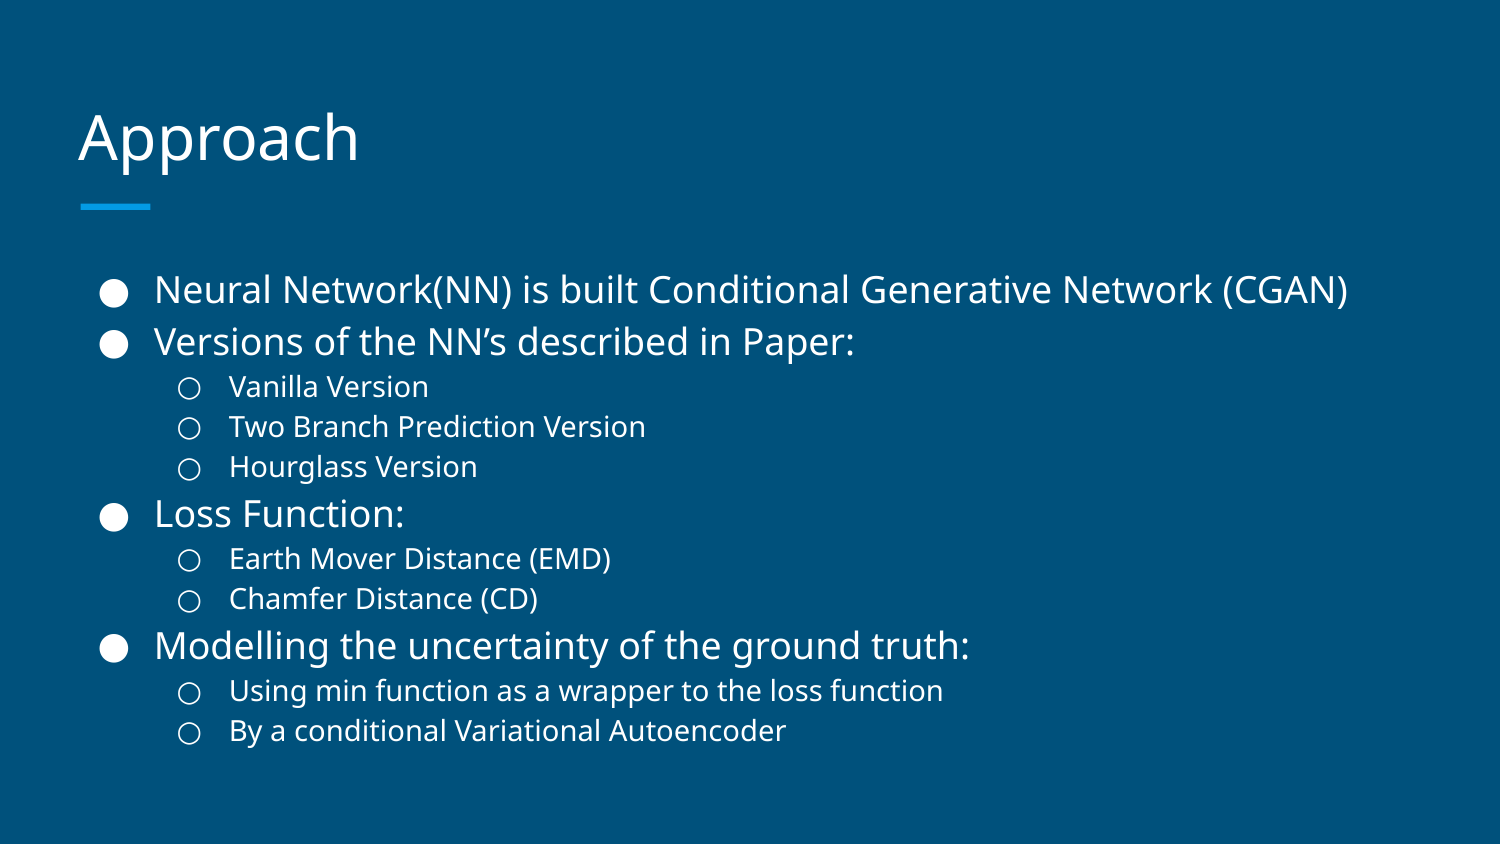

# Approach
Neural Network(NN) is built Conditional Generative Network (CGAN)
Versions of the NN’s described in Paper:
Vanilla Version
Two Branch Prediction Version
Hourglass Version
Loss Function:
Earth Mover Distance (EMD)
Chamfer Distance (CD)
Modelling the uncertainty of the ground truth:
Using min function as a wrapper to the loss function
By a conditional Variational Autoencoder